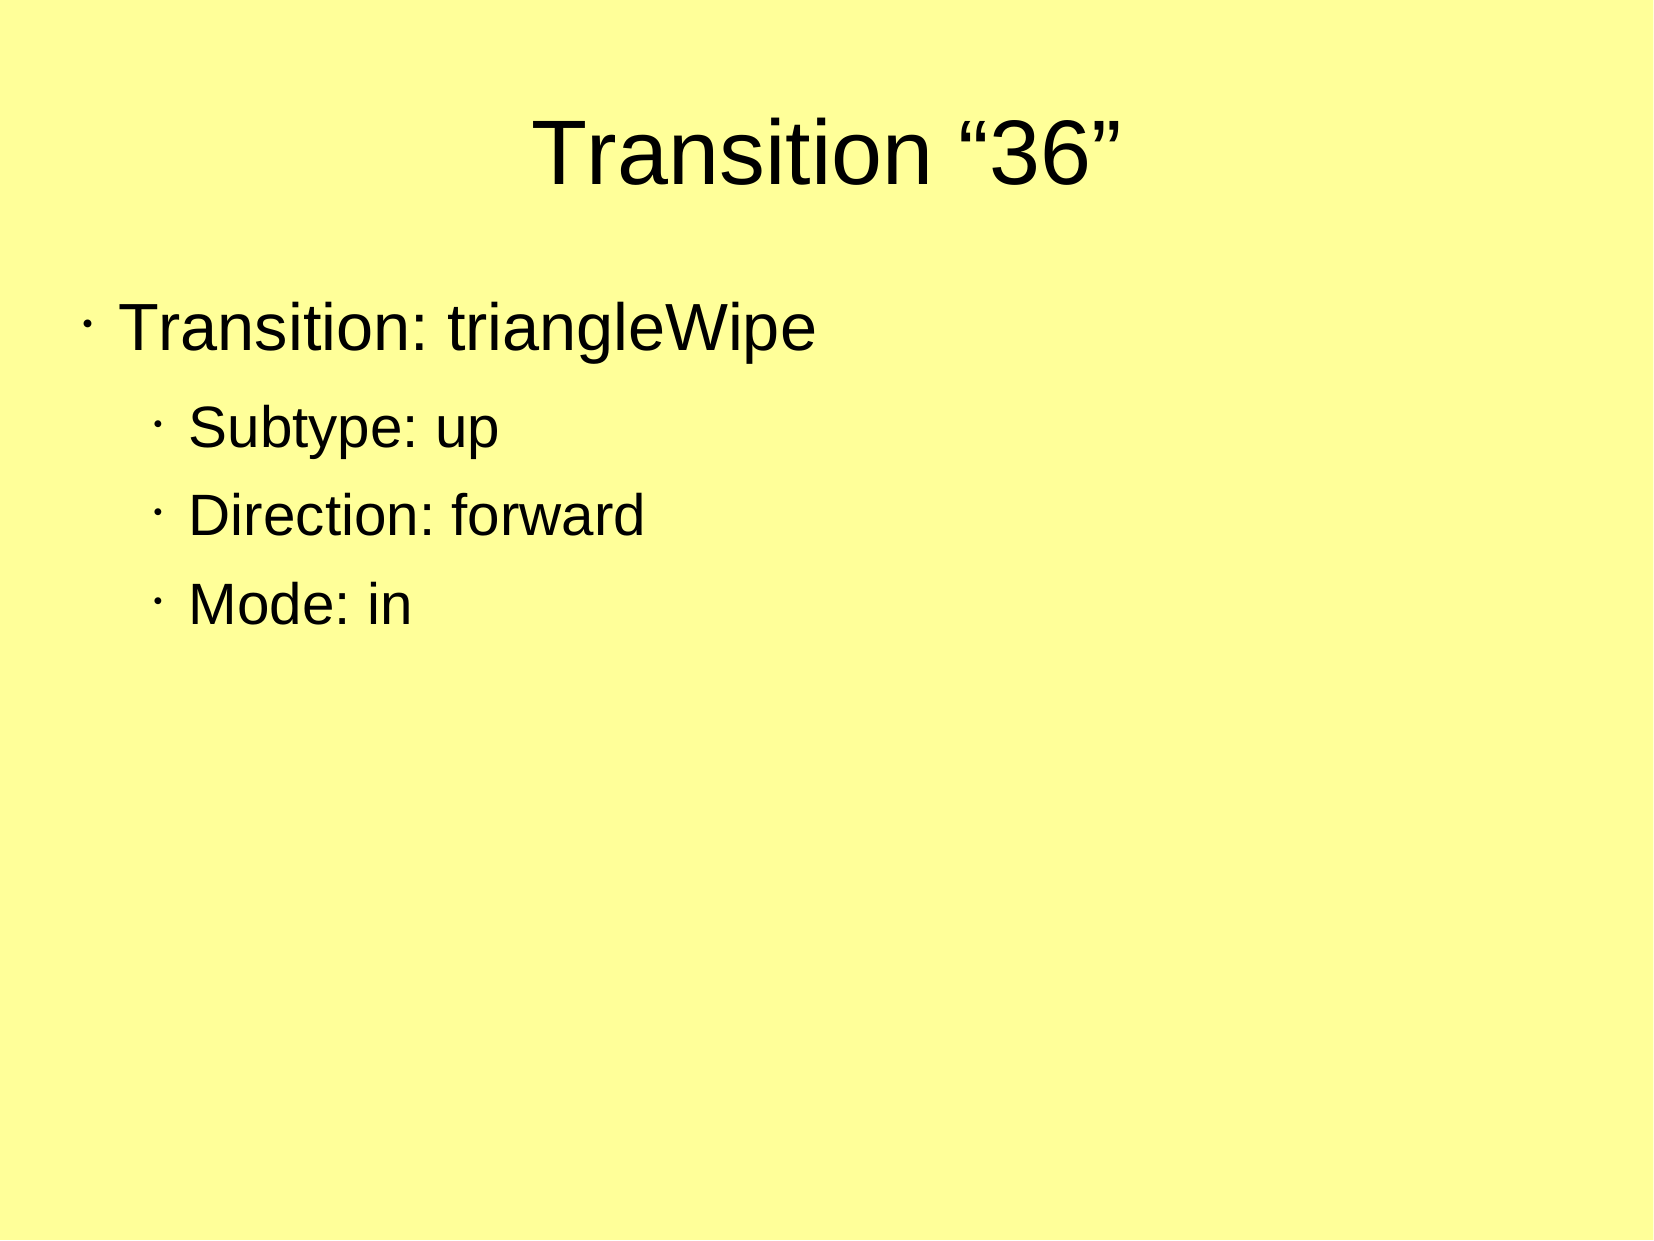

# Transition “36”
Transition: triangleWipe
Subtype: up
Direction: forward
Mode: in